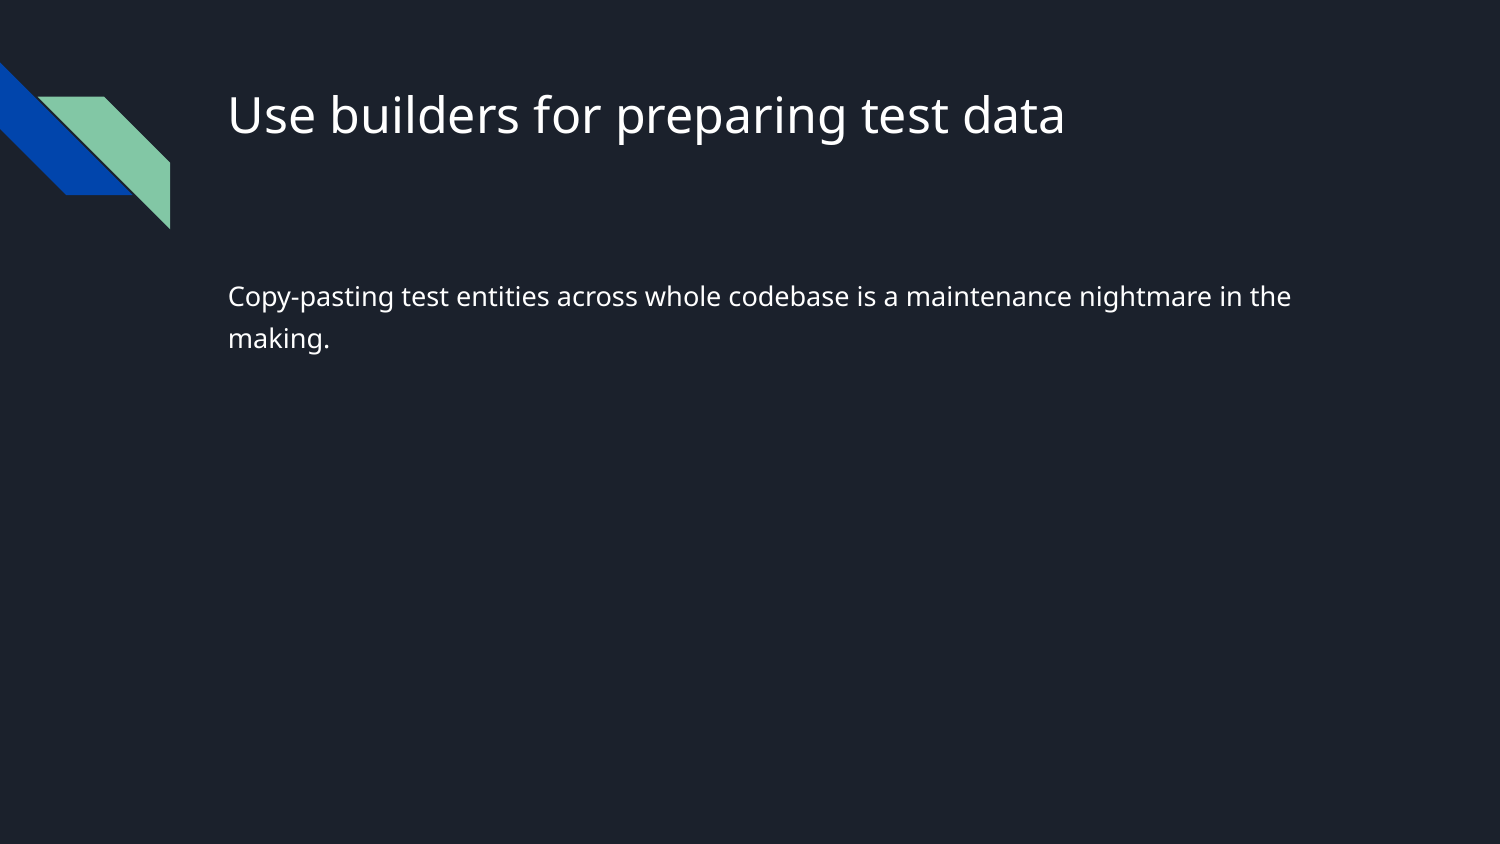

# Use builders for preparing test data
Copy-pasting test entities across whole codebase is a maintenance nightmare in the making.